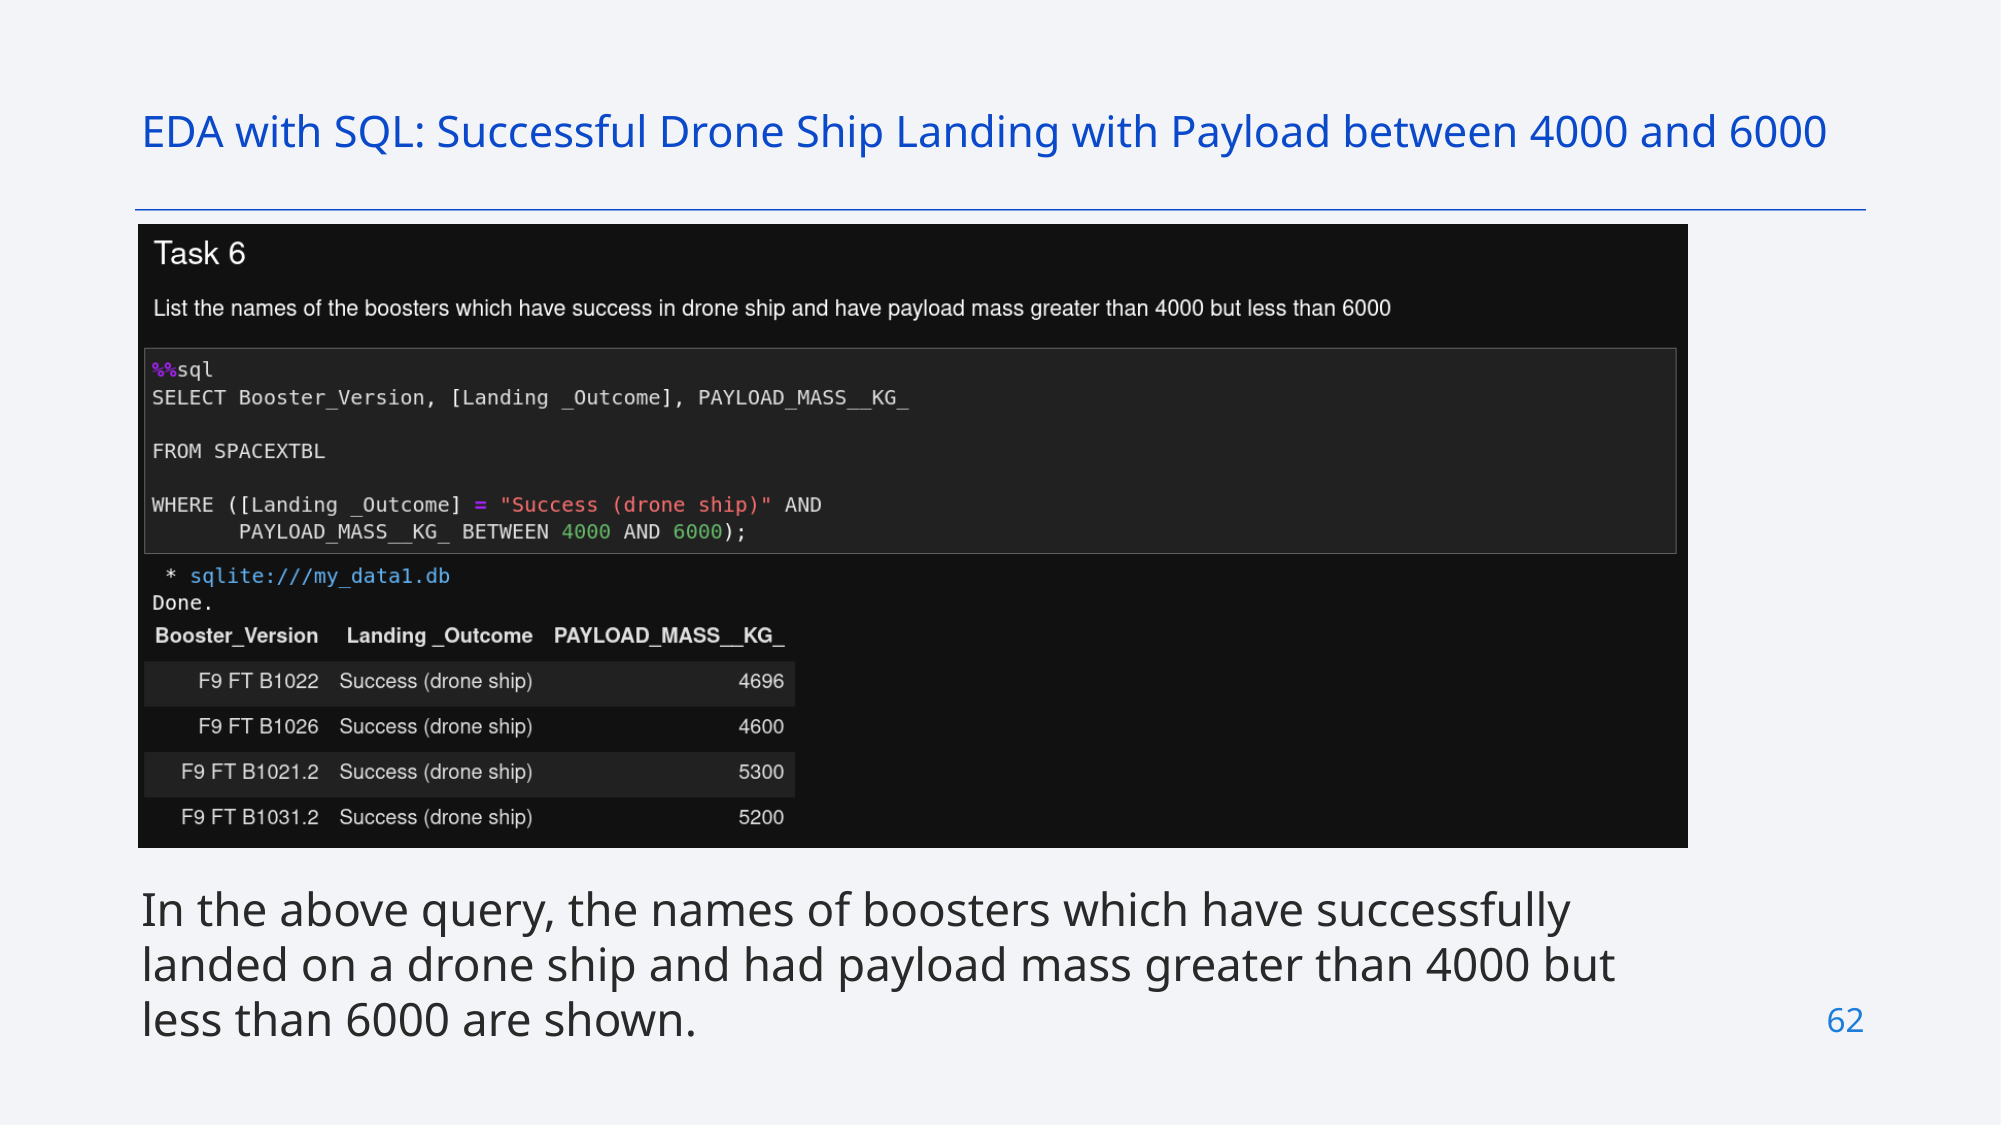

EDA with SQL: Successful Drone Ship Landing with Payload between 4000 and 6000
# In the above query, the names of boosters which have successfully landed on a drone ship and had payload mass greater than 4000 but less than 6000 are shown.
62